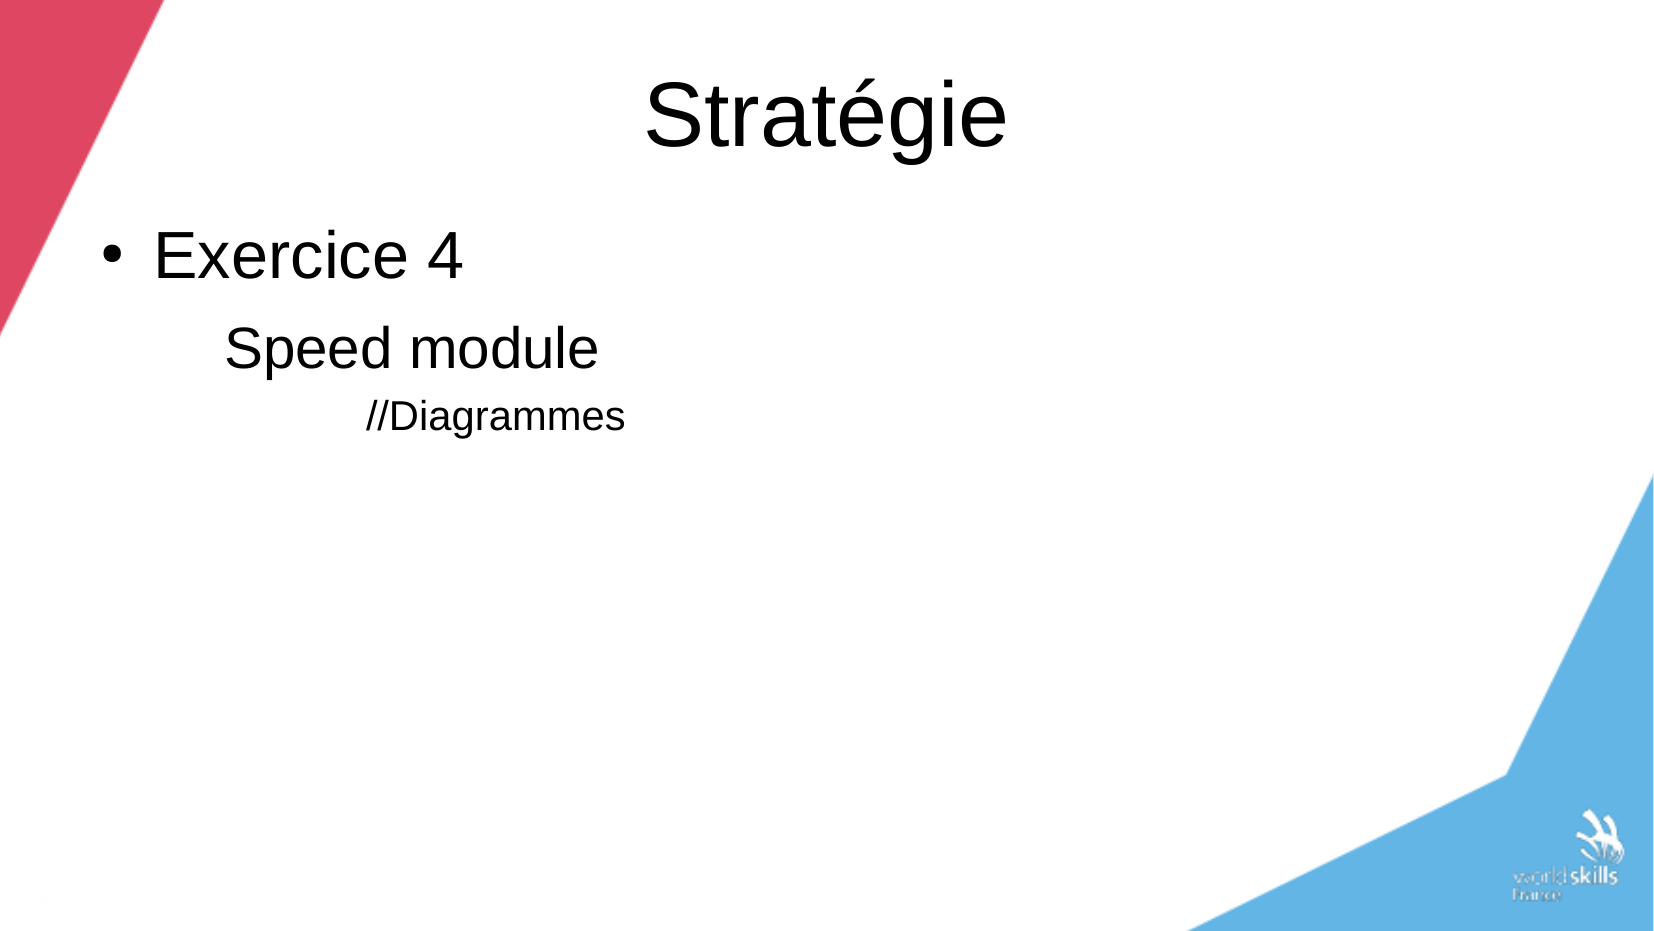

# Stratégie
Exercice 4
Speed module
//Diagrammes